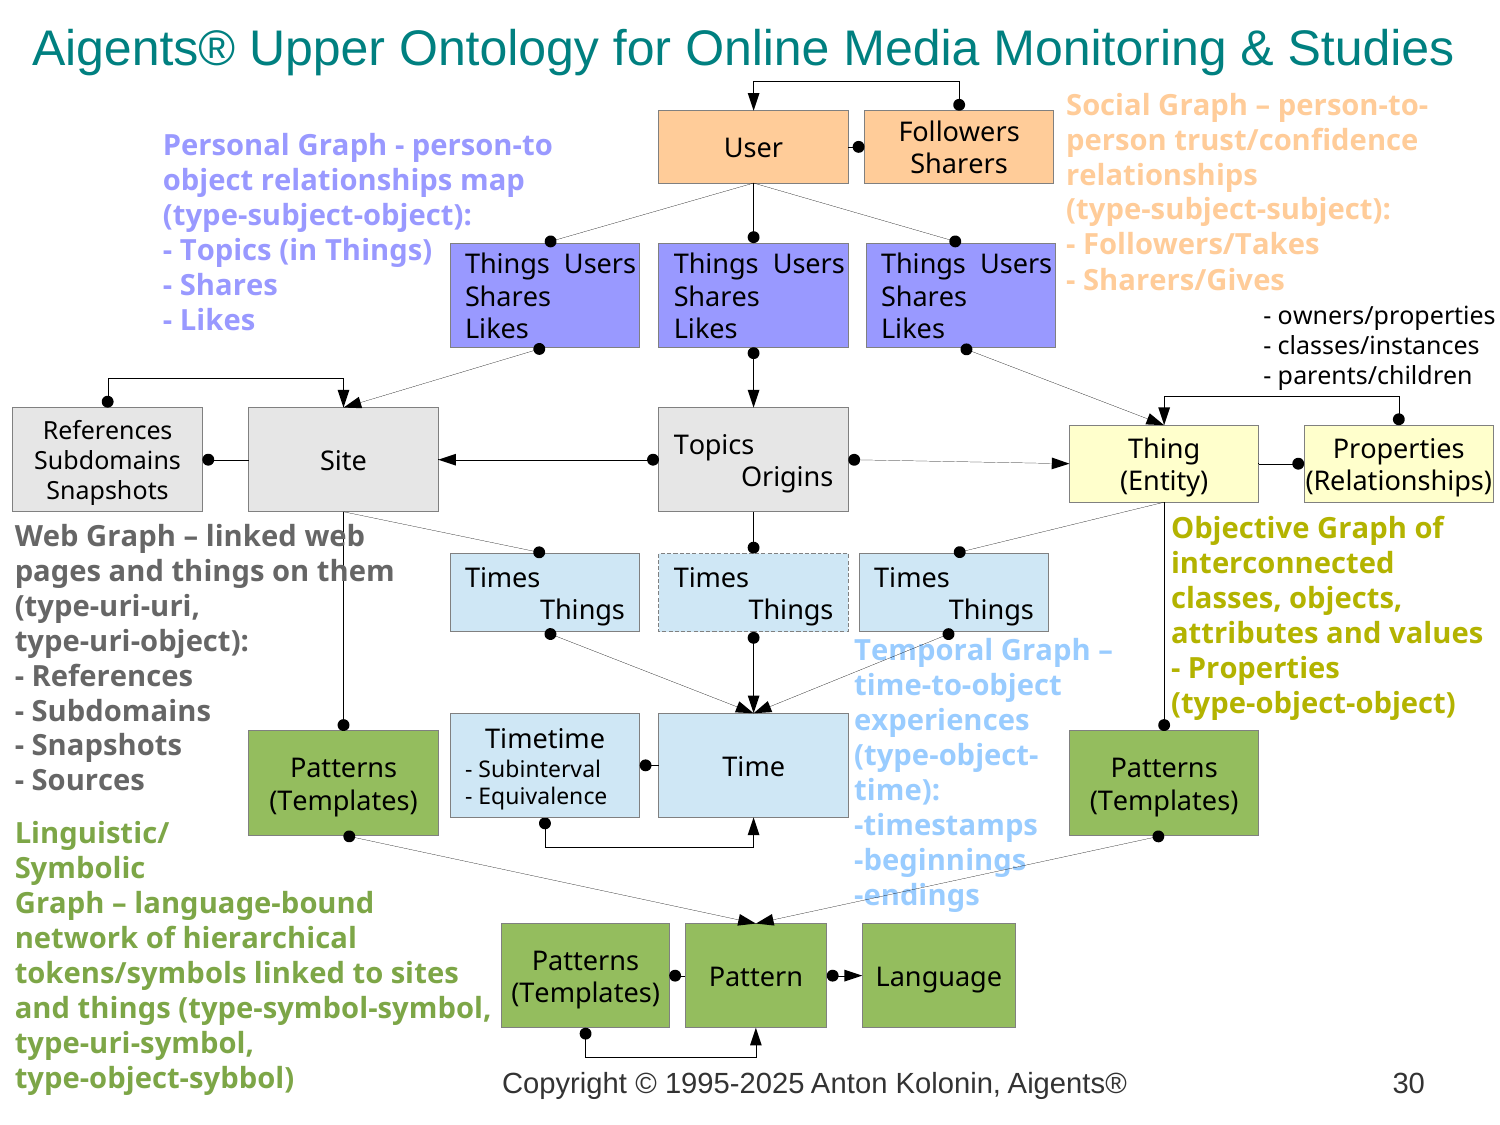

# Aigents® Upper Ontology for Online Media Monitoring & Studies
Social Graph – person-to-person trust/confidence relationships
(type-subject-subject):
- Followers/Takes
- Sharers/Gives
User
Followers
Sharers
Personal Graph - person-to object relationships map
(type-subject-object):
- Topics (in Things)
- Shares
- Likes
Things Users
Shares
Likes
Things Users
Shares
Likes
Things Users
Shares
Likes
- owners/properties
- classes/instances
- parents/children
References
Subdomains
Snapshots
Site
Topics
Origins
Thing
(Entity)
Properties
(Relationships)
Objective Graph of interconnected classes, objects, attributes and values
- Properties
(type-object-object)
Web Graph – linked web pages and things on them
(type-uri-uri,
type-uri-object):
- References
- Subdomains
- Snapshots
- Sources
Times
Things
Times
Things
Times
Things
Temporal Graph –
time-to-object
experiences
(type-object-time):
-timestamps
-beginnings
-endings
Timetime
- Subinterval
- Equivalence
Time
Patterns
(Templates)
Patterns
(Templates)
Linguistic/
Symbolic
Graph – language-bound network of hierarchical tokens/symbols linked to sites and things (type-symbol-symbol, type-uri-symbol,
type-object-sybbol)
Patterns
(Templates)
Pattern
Language
Copyright © 1995-2025 Anton Kolonin, Aigents®
30